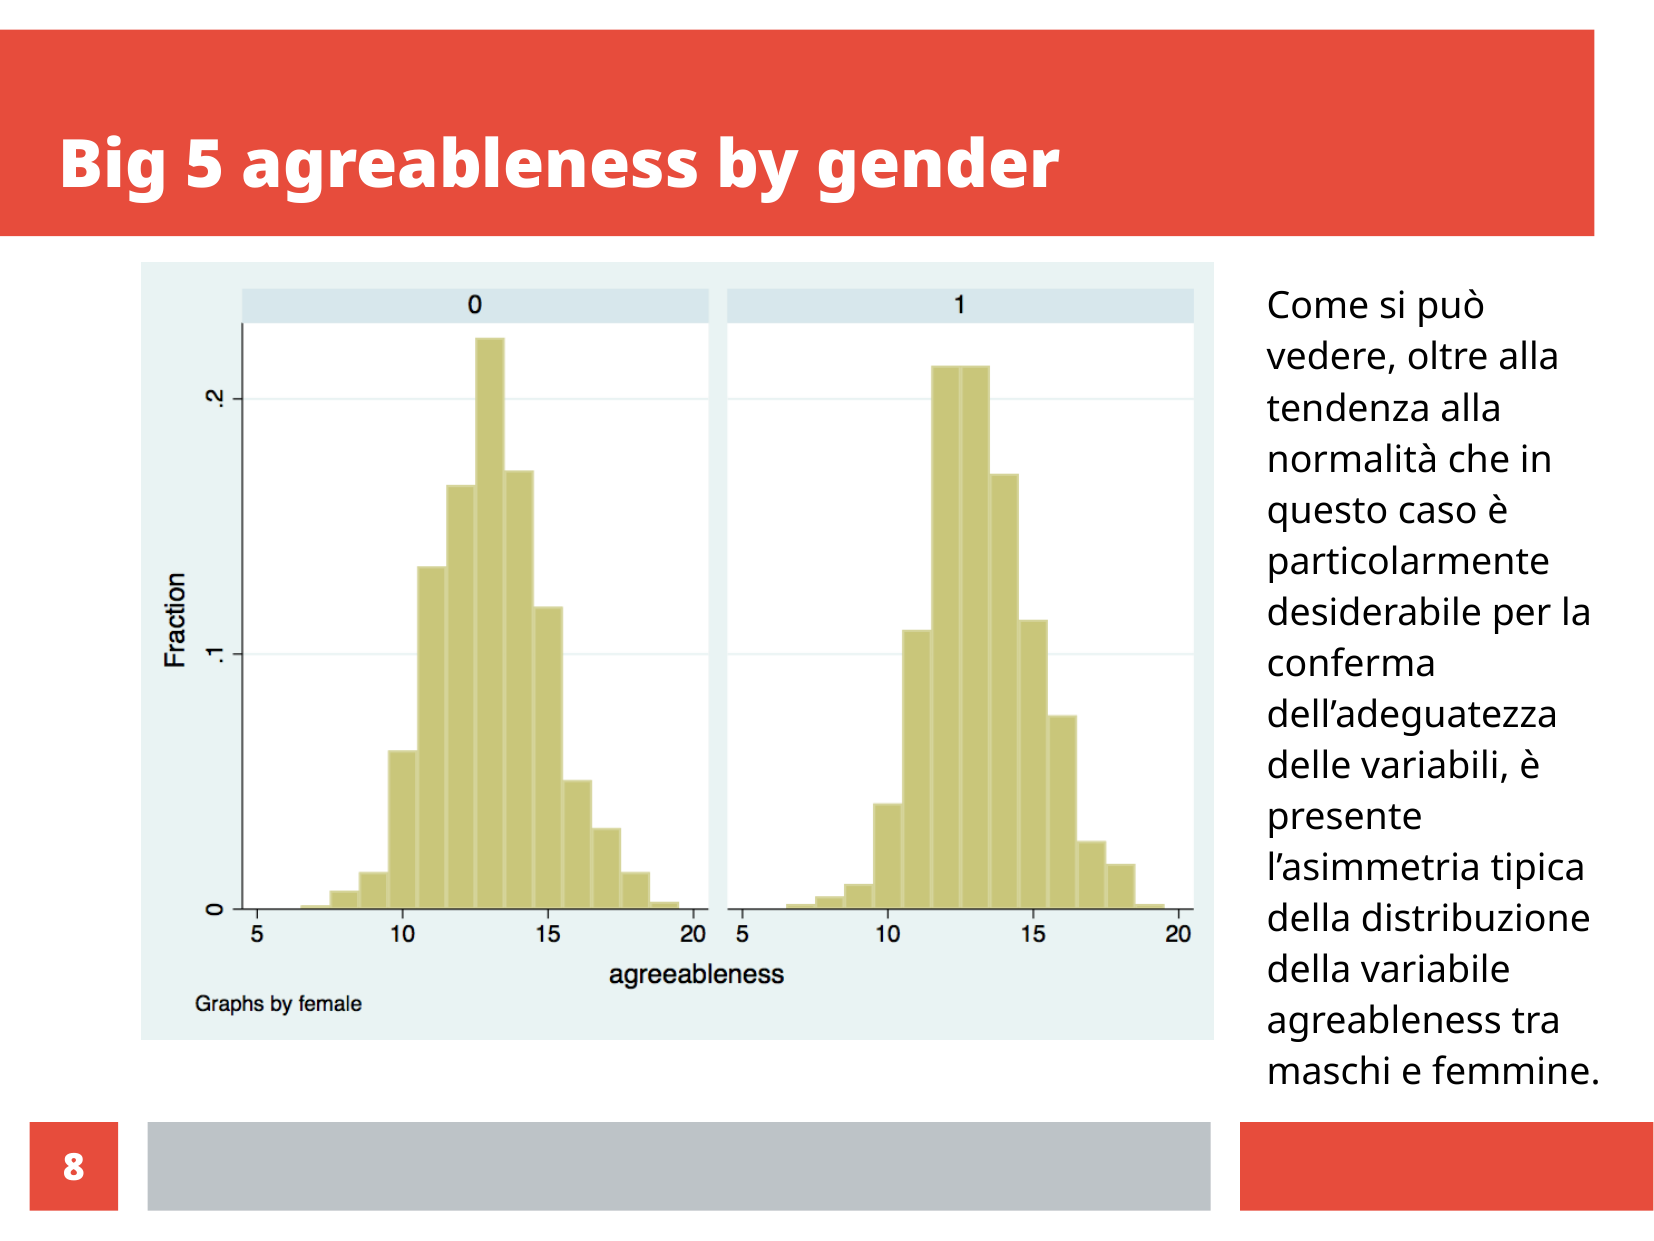

# Big 5 agreableness by gender
Come si può vedere, oltre alla tendenza alla normalità che in questo caso è particolarmente desiderabile per la conferma dell’adeguatezza delle variabili, è presente l’asimmetria tipica della distribuzione della variabile agreableness tra maschi e femmine.
8